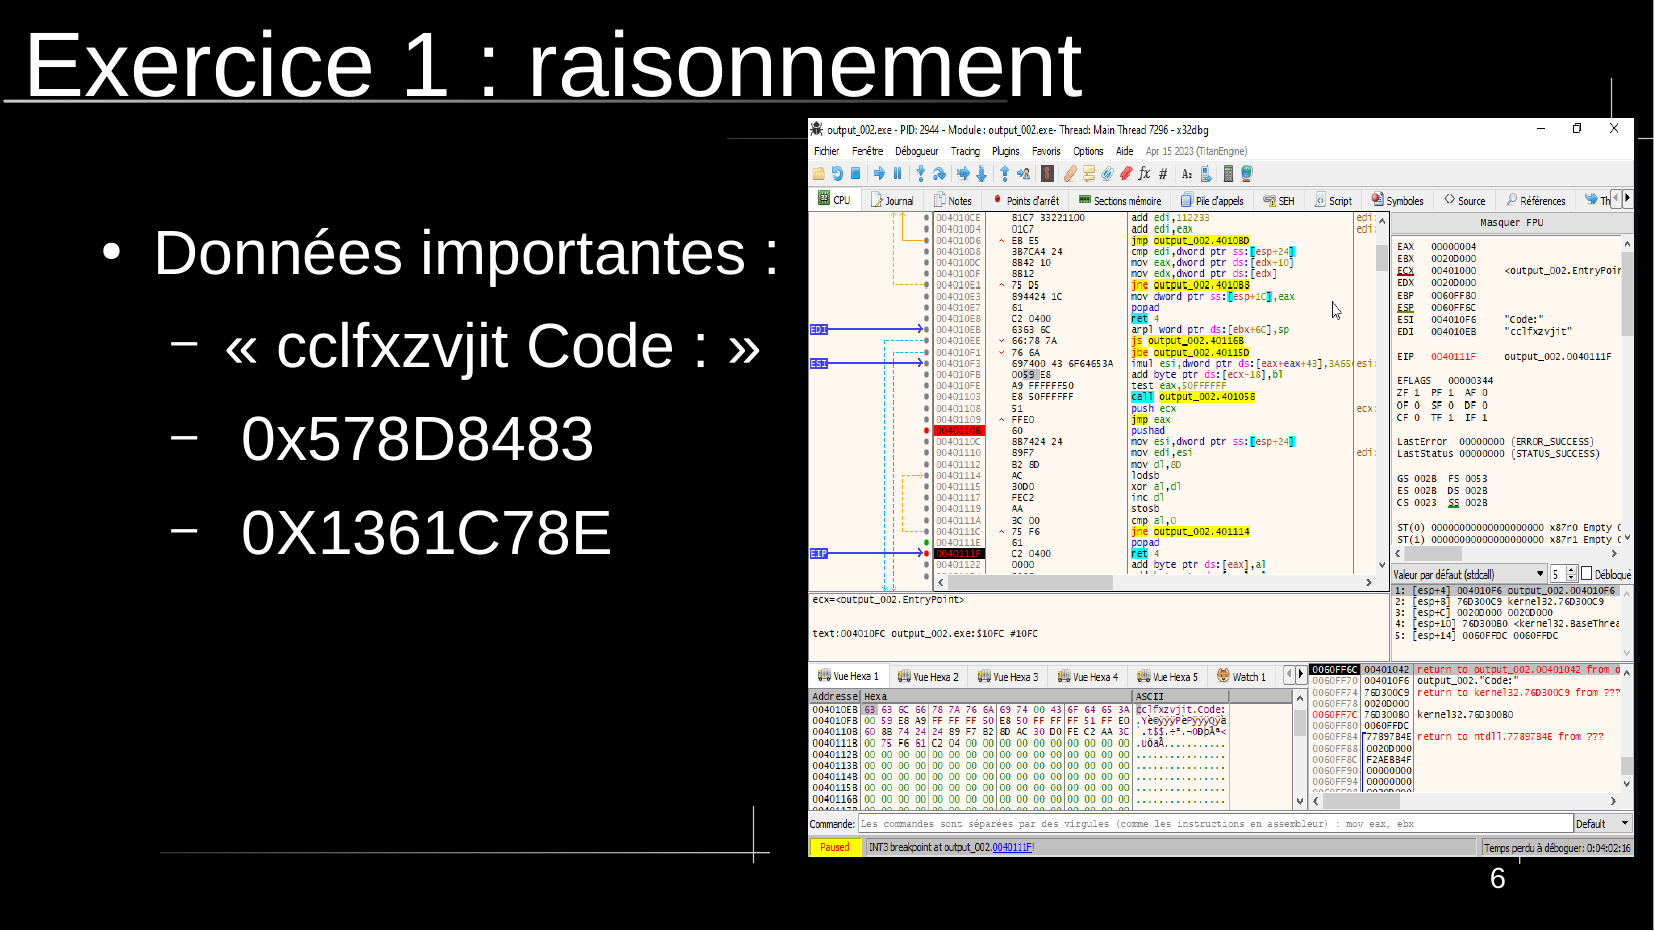

# Exercice 1 : raisonnement
Données importantes :
« cclfxzvjit Code : »
 0x578D8483
 0X1361C78E
6